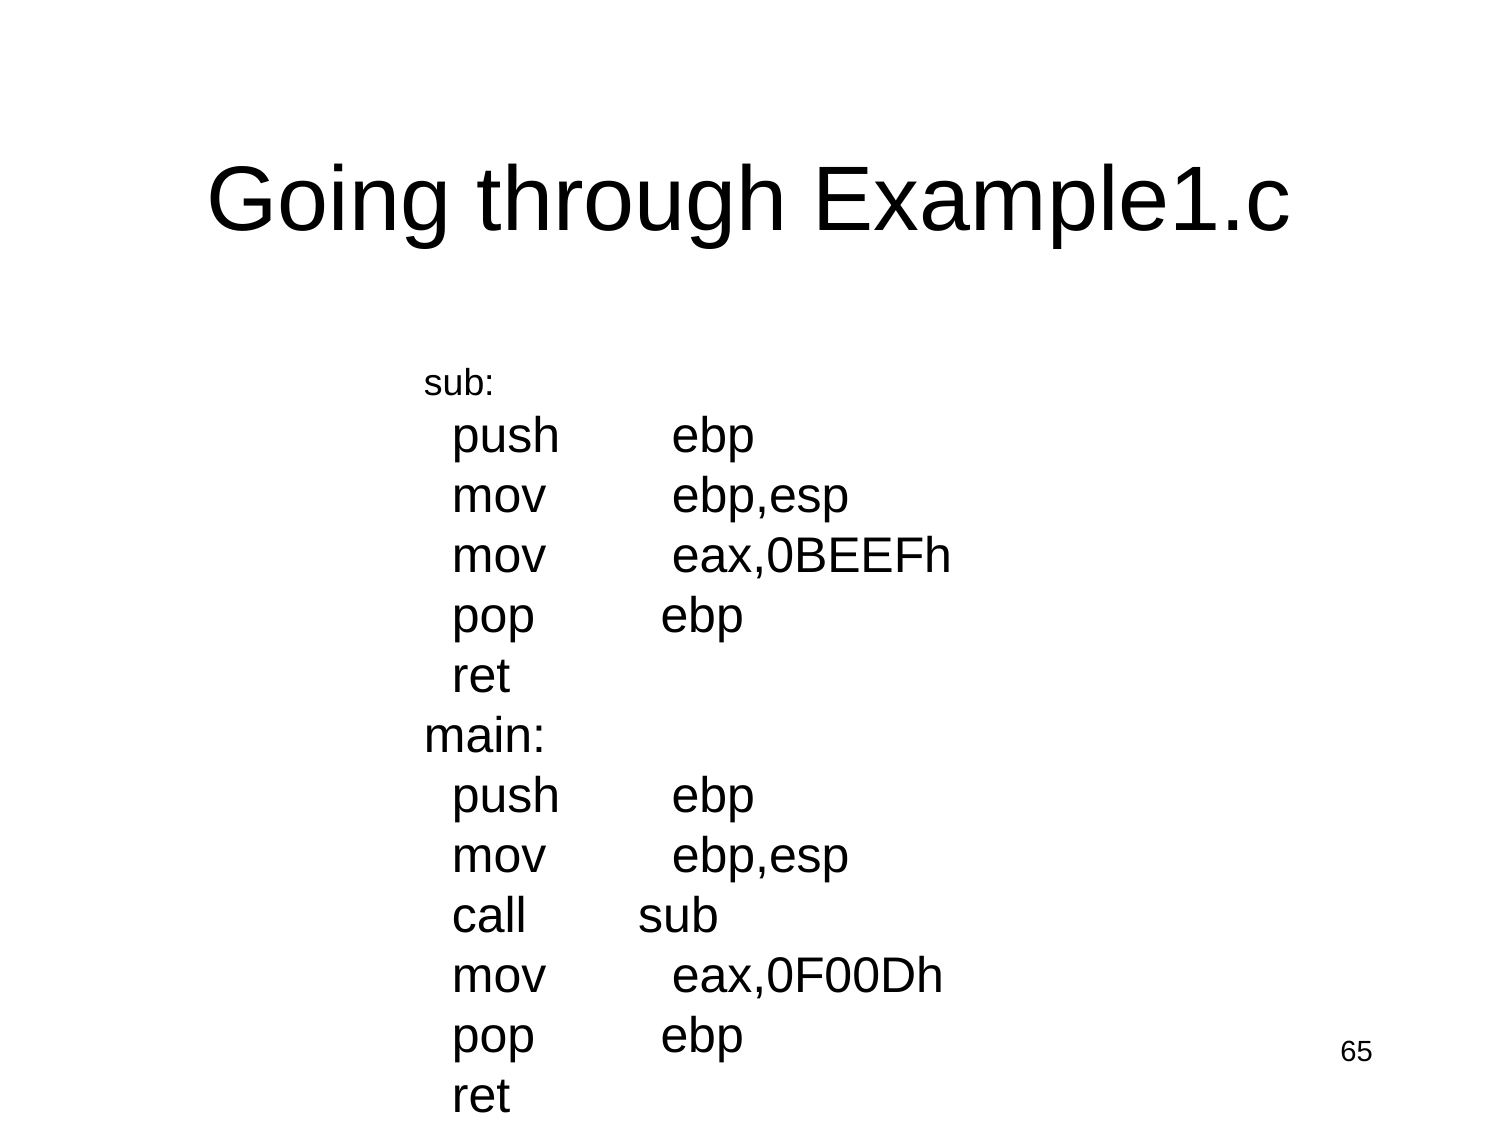

# Going through Example1.c
sub:
 push ebp
 mov ebp,esp
 mov eax,0BEEFh
 pop ebp
 ret
main:
 push ebp
 mov ebp,esp
 call sub
 mov eax,0F00Dh
 pop ebp
 ret